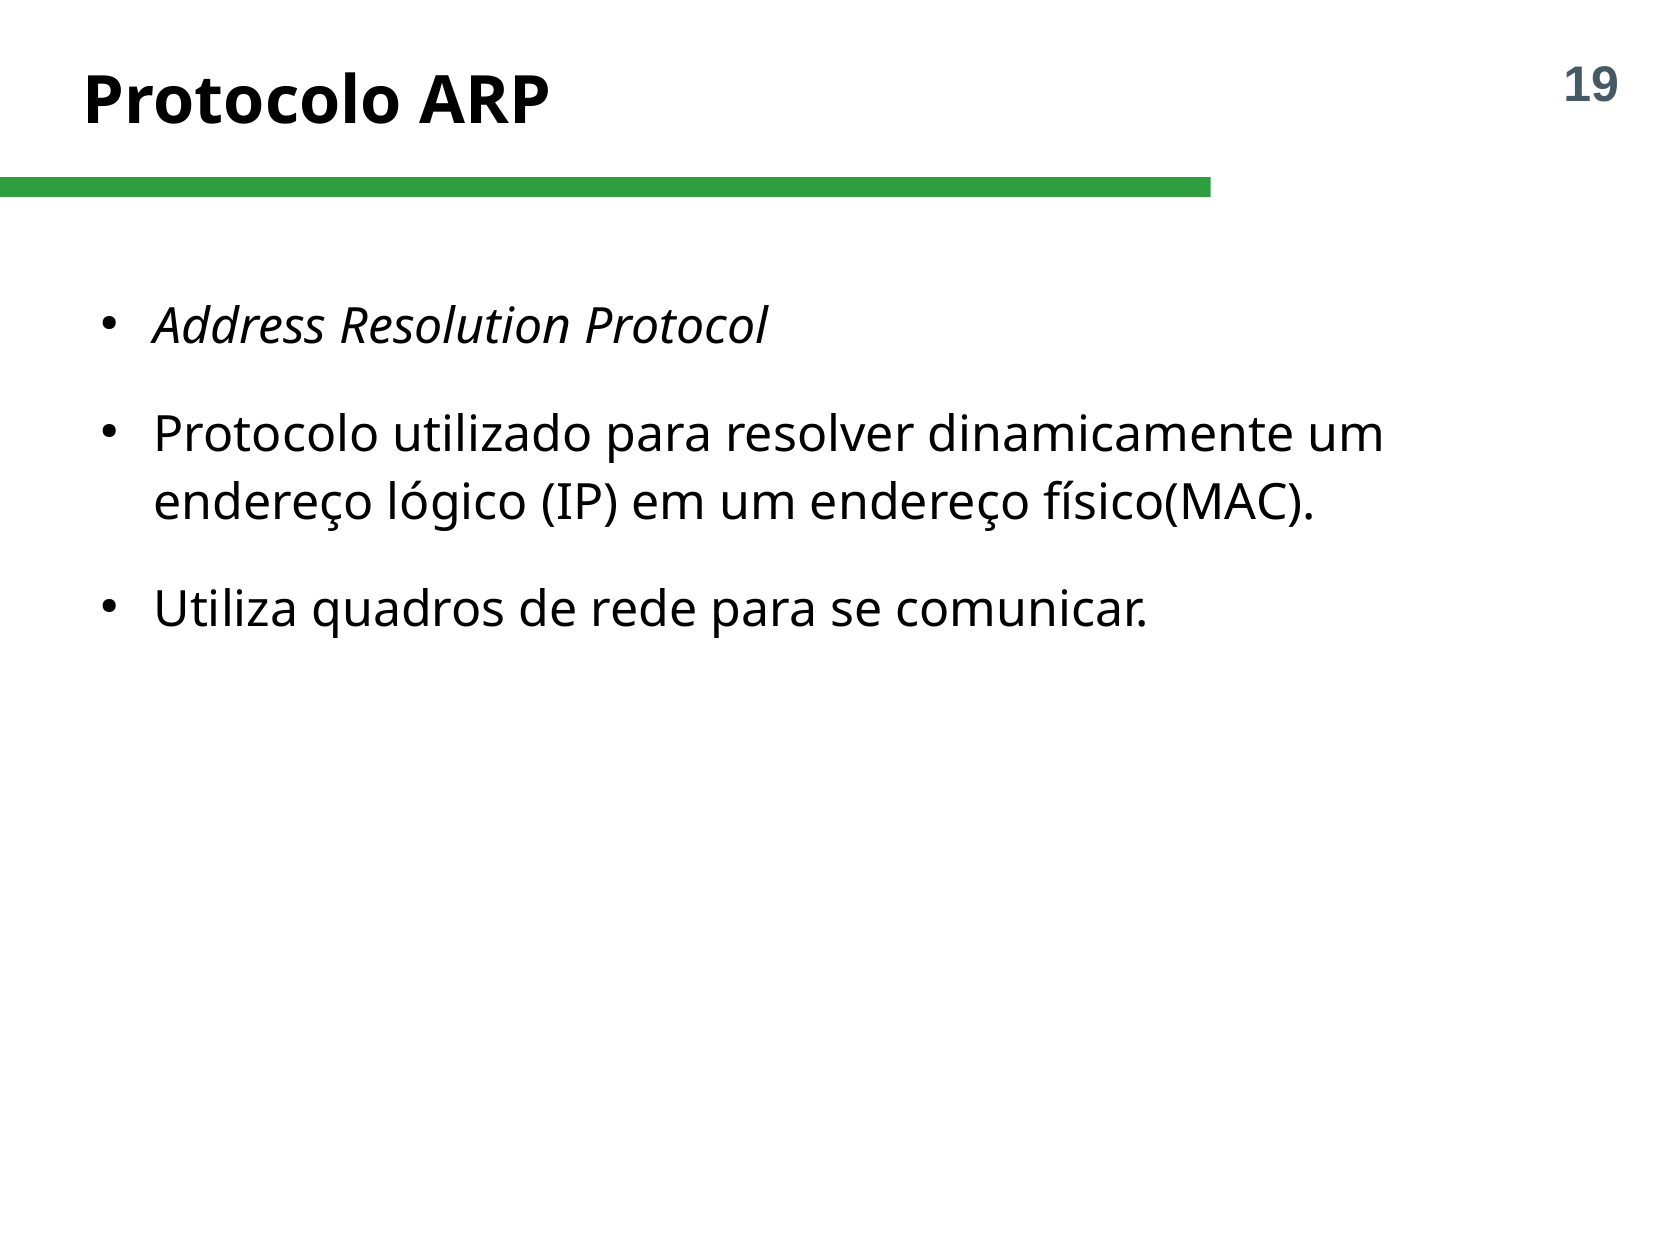

# Protocolo ARP
Address Resolution Protocol
Protocolo utilizado para resolver dinamicamente um endereço lógico (IP) em um endereço físico(MAC).
Utiliza quadros de rede para se comunicar.